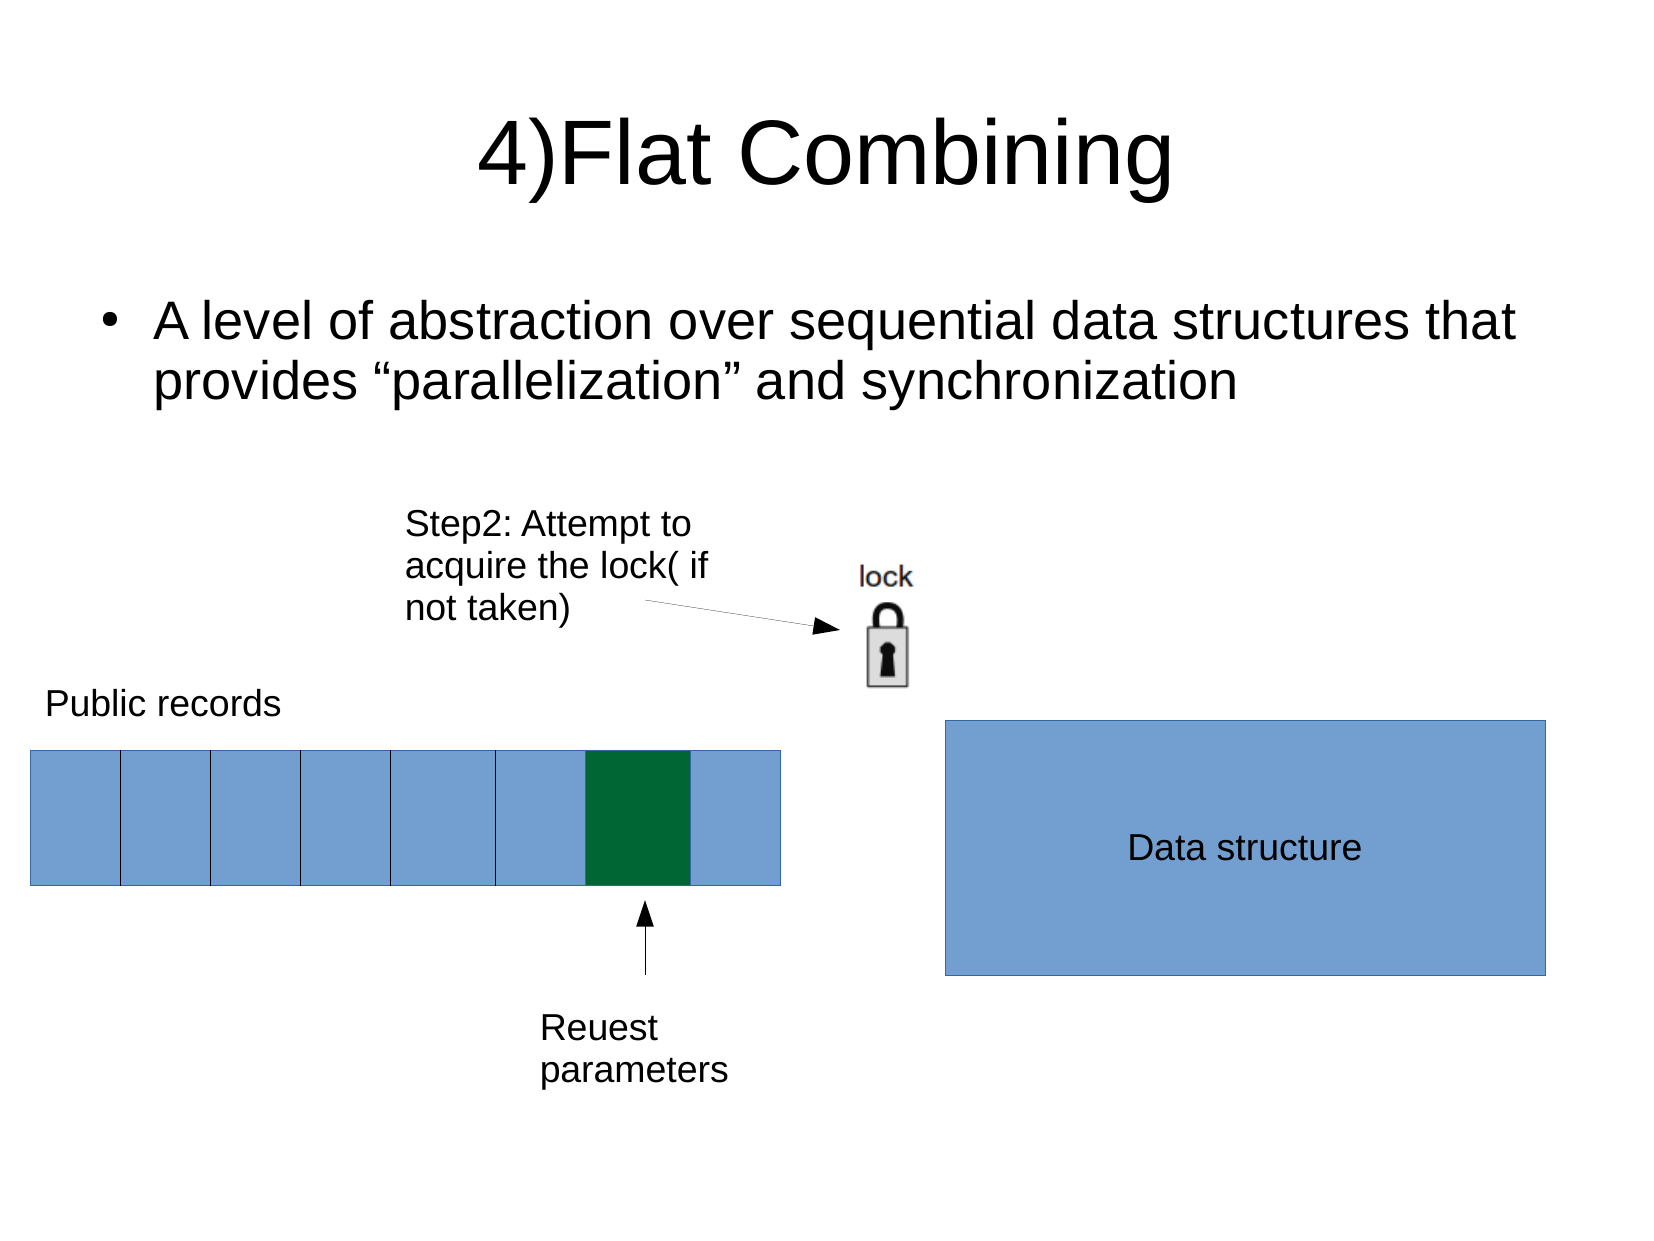

# 4)Flat Combining
A level of abstraction over sequential data structures that provides “parallelization” and synchronization
Step2: Attempt to acquire the lock( if not taken)
Public records
Data structure
Reuest parameters